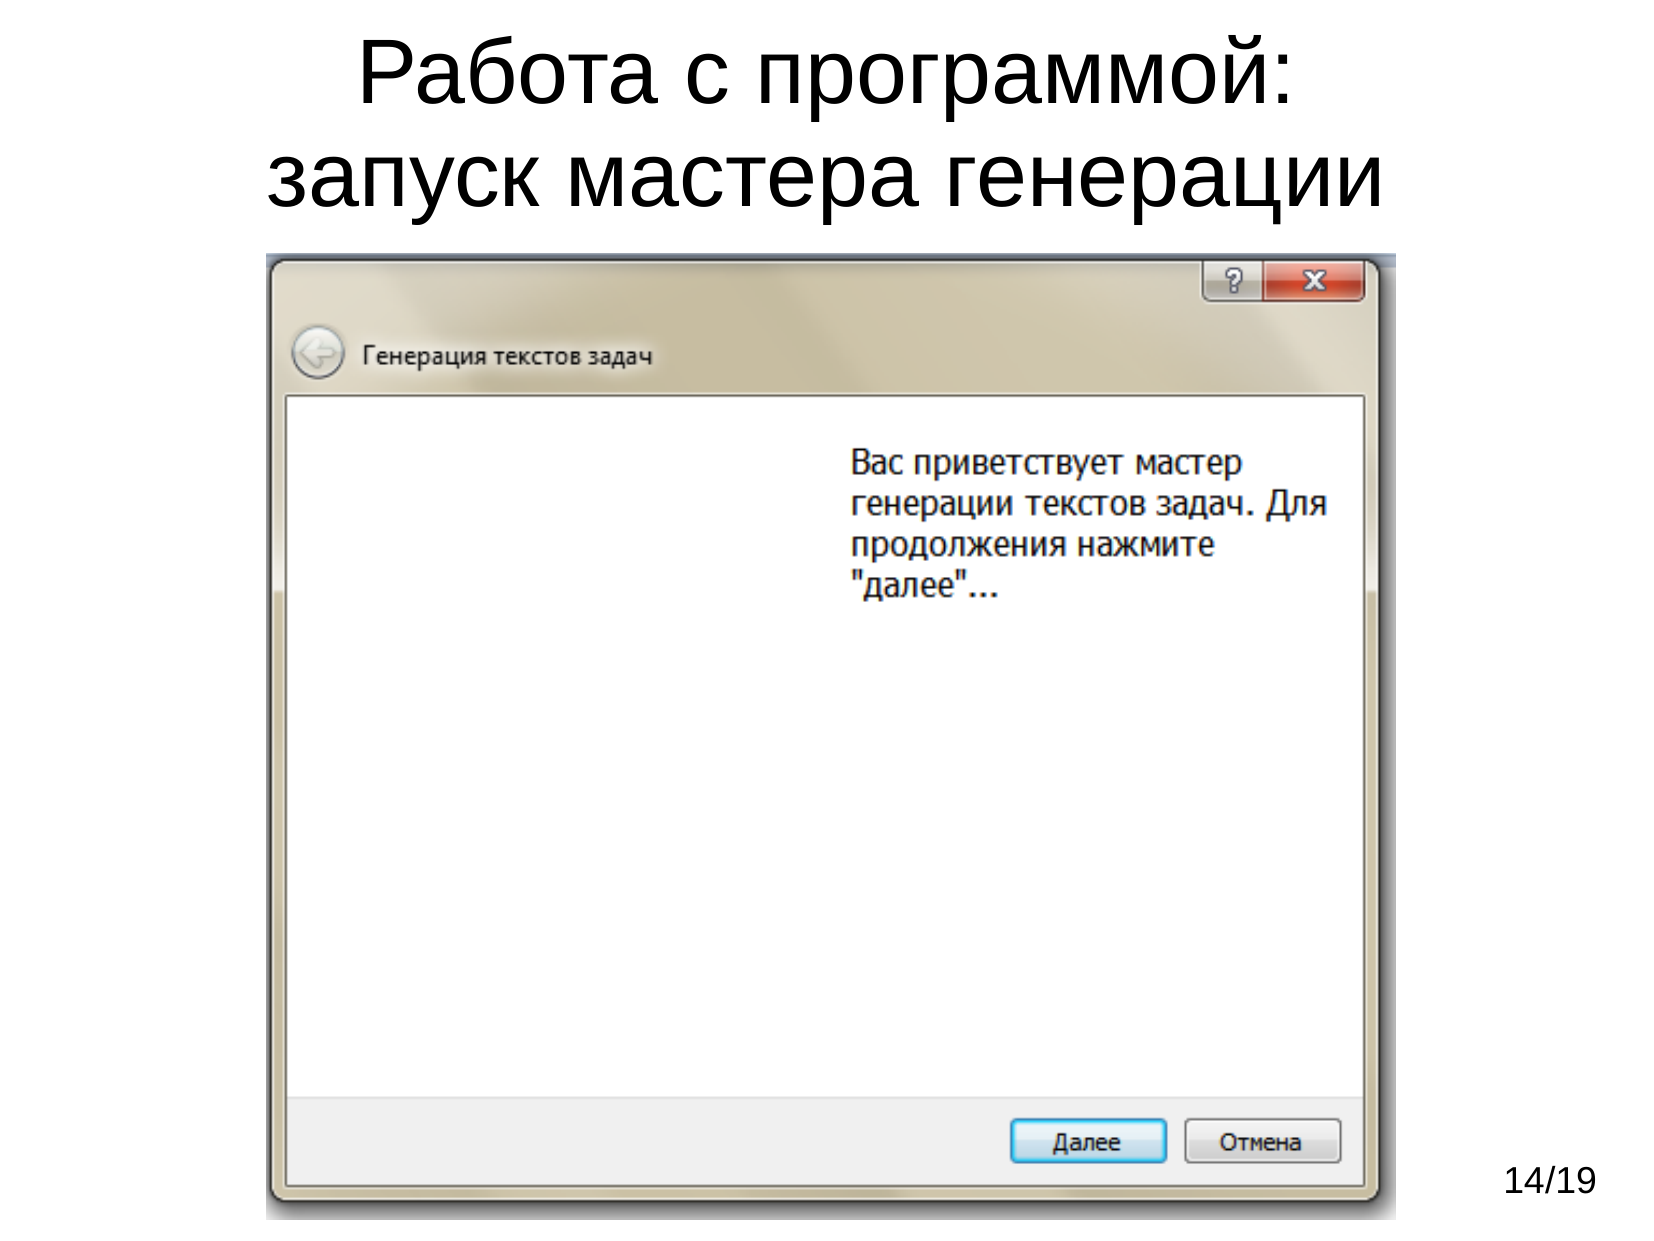

# Работа с программой: запуск мастера генерации